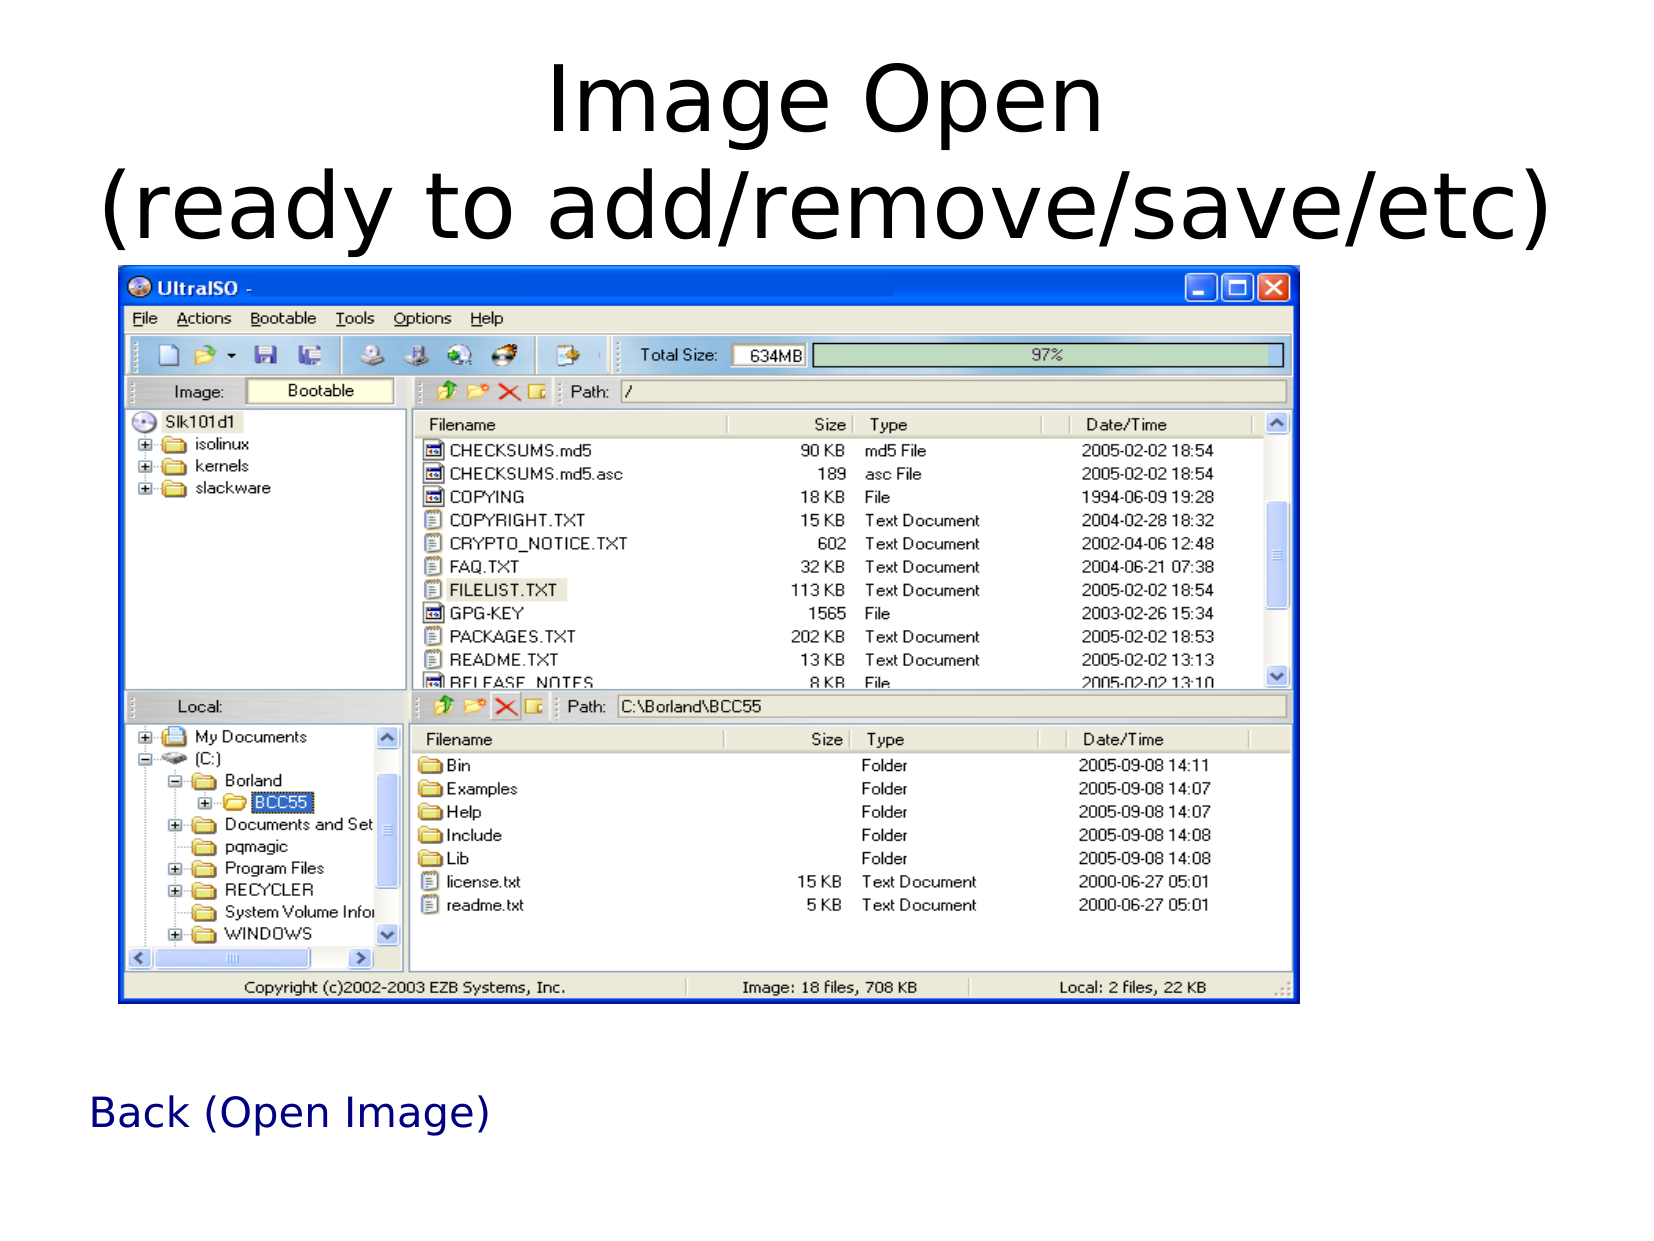

# Image Open (ready to add/remove/save/etc)
Back (Open Image)